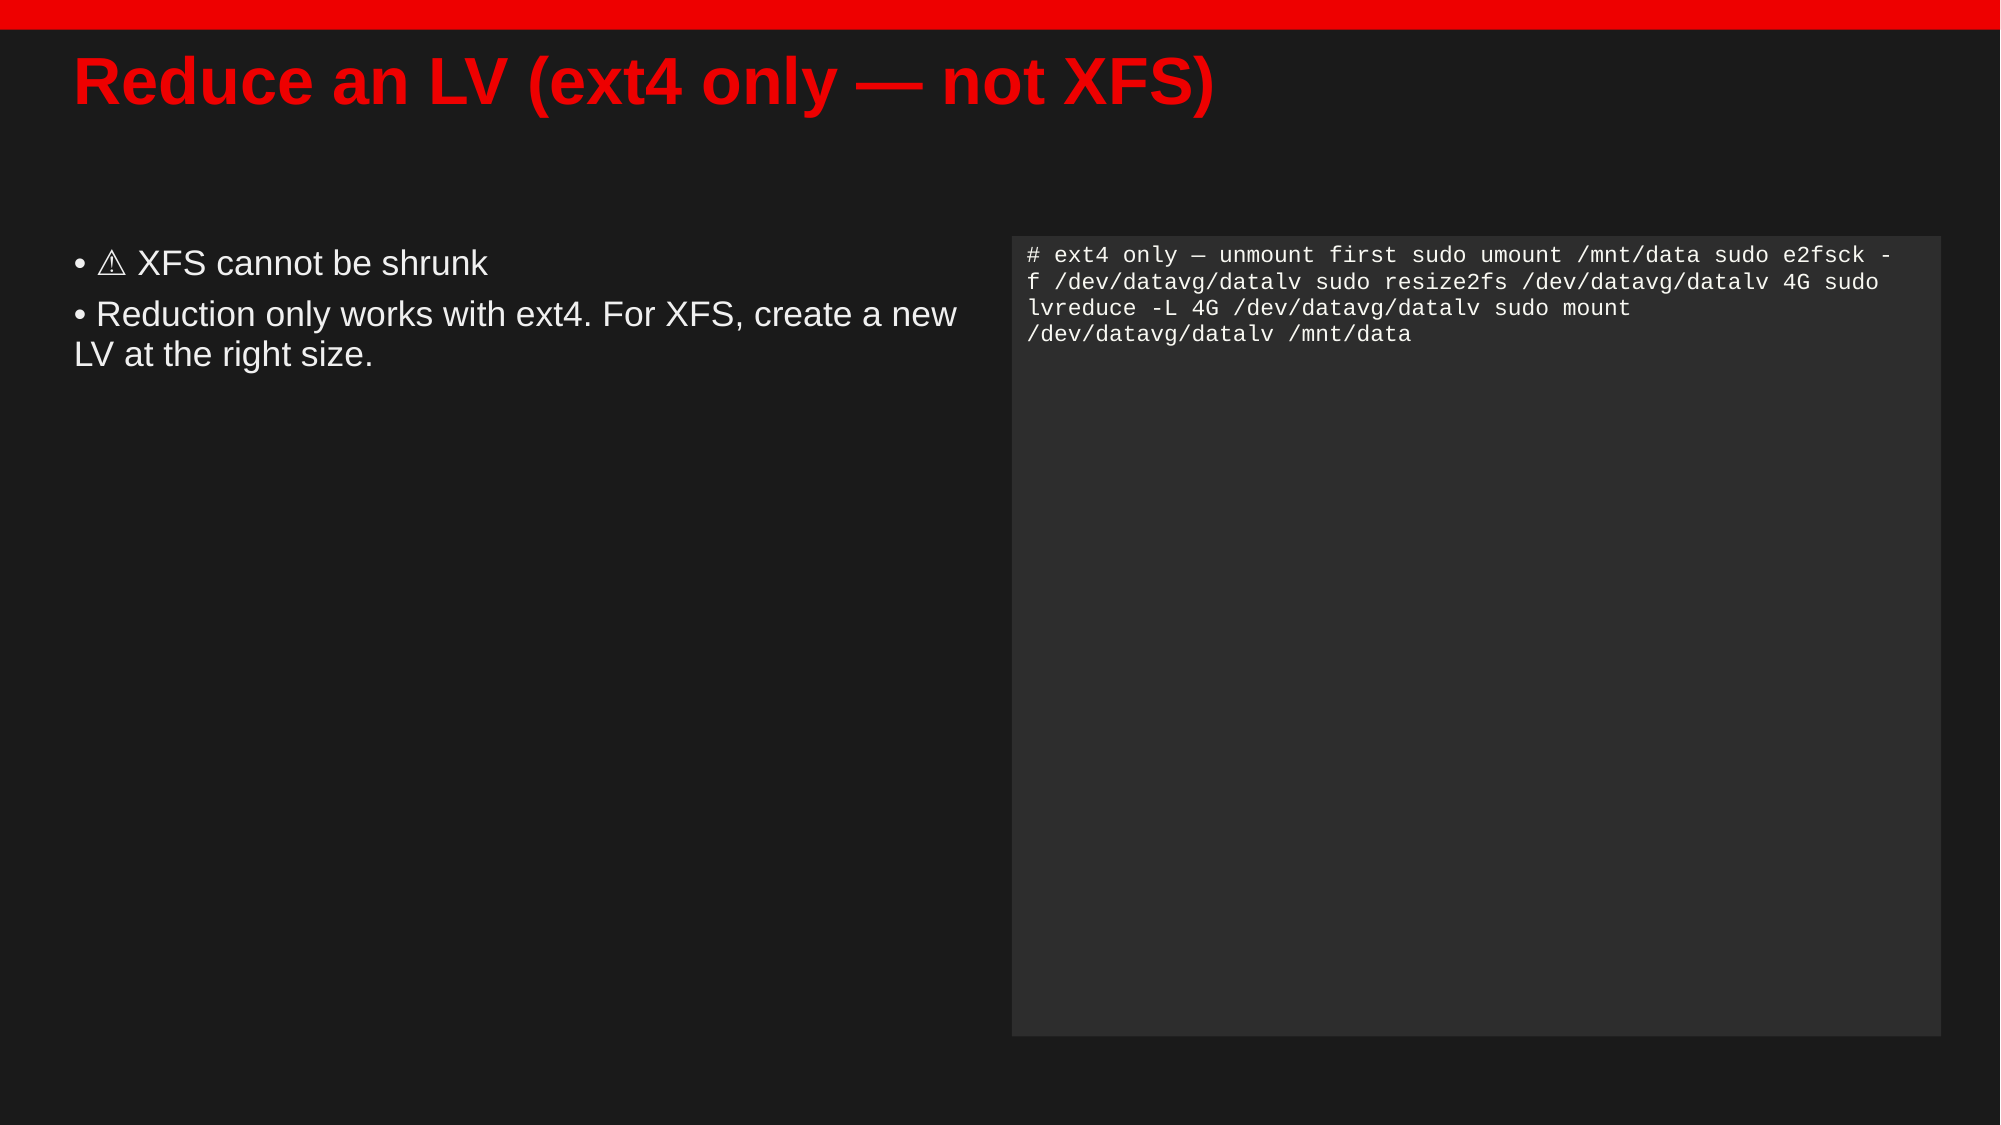

Reduce an LV (ext4 only — not XFS)
• ⚠️ XFS cannot be shrunk
• Reduction only works with ext4. For XFS, create a new LV at the right size.
# ext4 only — unmount first sudo umount /mnt/data sudo e2fsck -f /dev/datavg/datalv sudo resize2fs /dev/datavg/datalv 4G sudo lvreduce -L 4G /dev/datavg/datalv sudo mount /dev/datavg/datalv /mnt/data